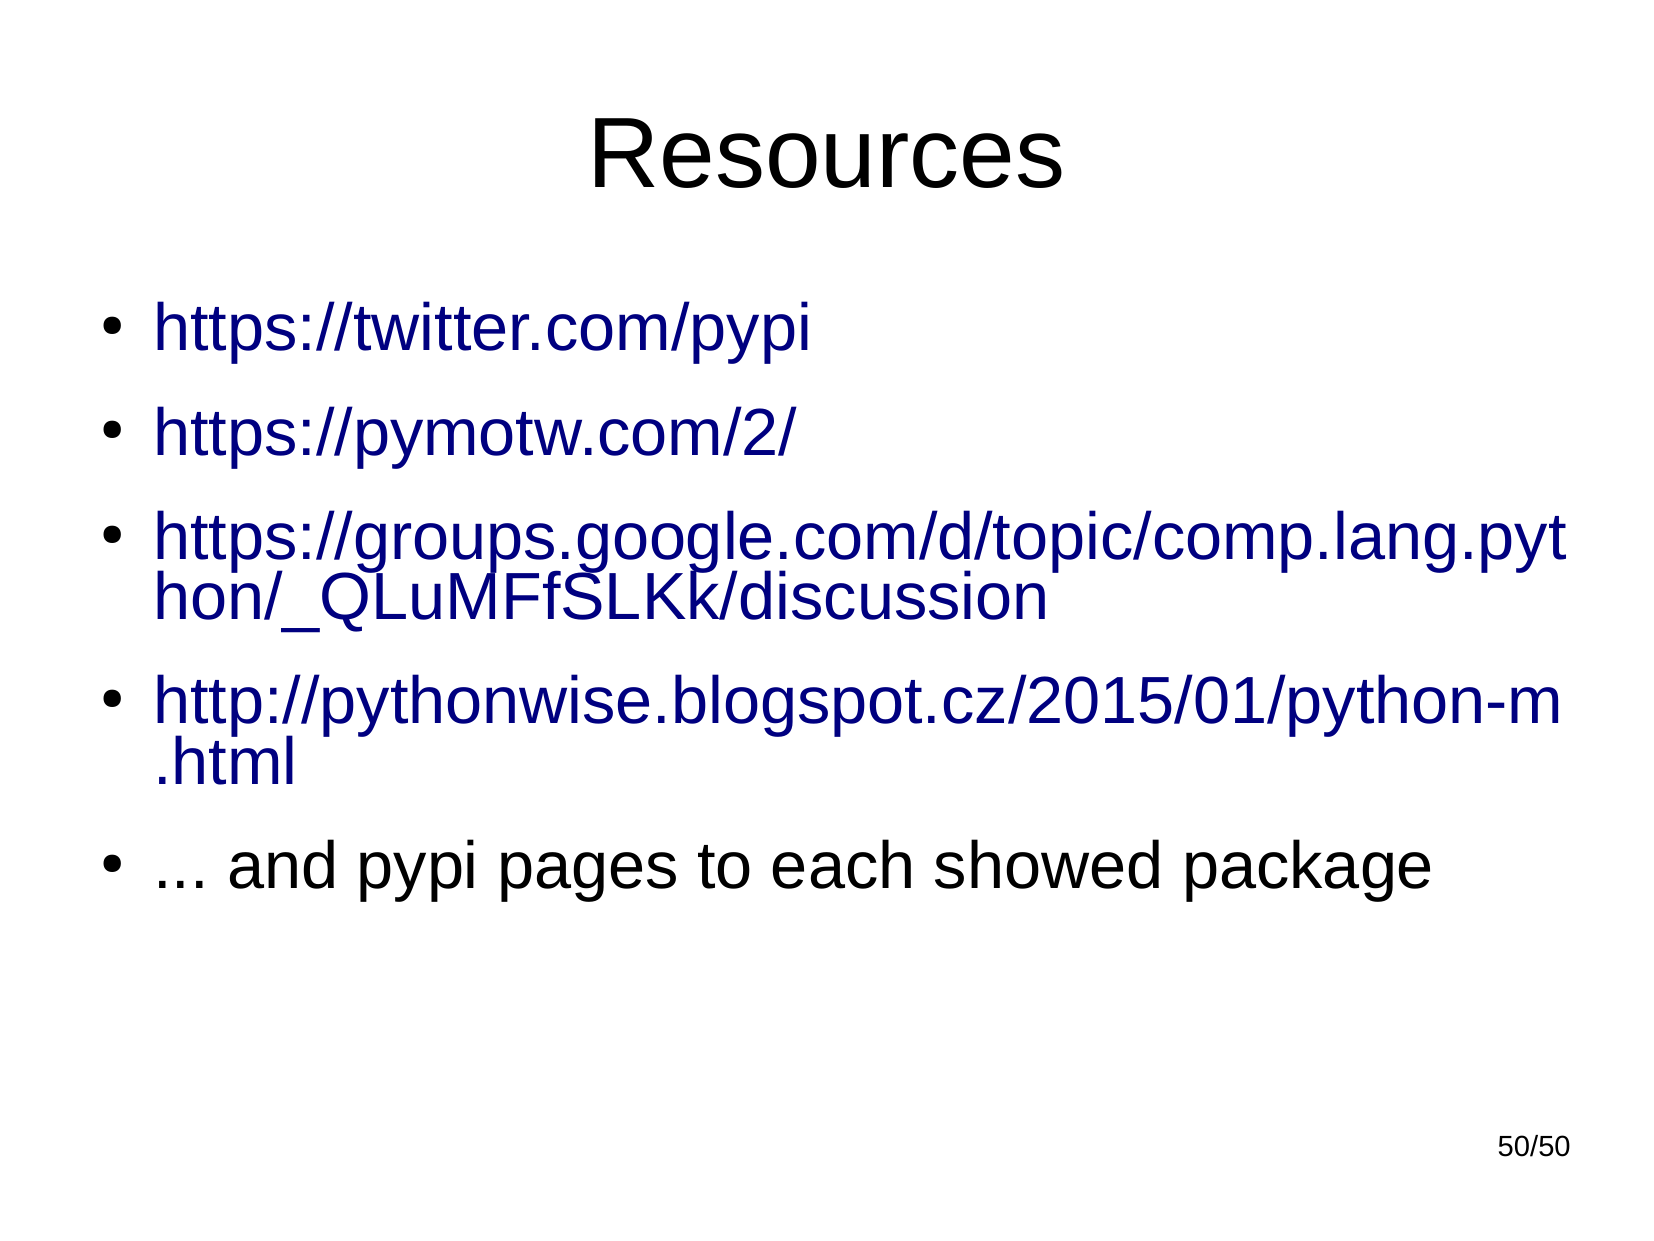

# Resources
https://twitter.com/pypi
https://pymotw.com/2/
https://groups.google.com/d/topic/comp.lang.python/_QLuMFfSLKk/discussion
http://pythonwise.blogspot.cz/2015/01/python-m.html
... and pypi pages to each showed package
50